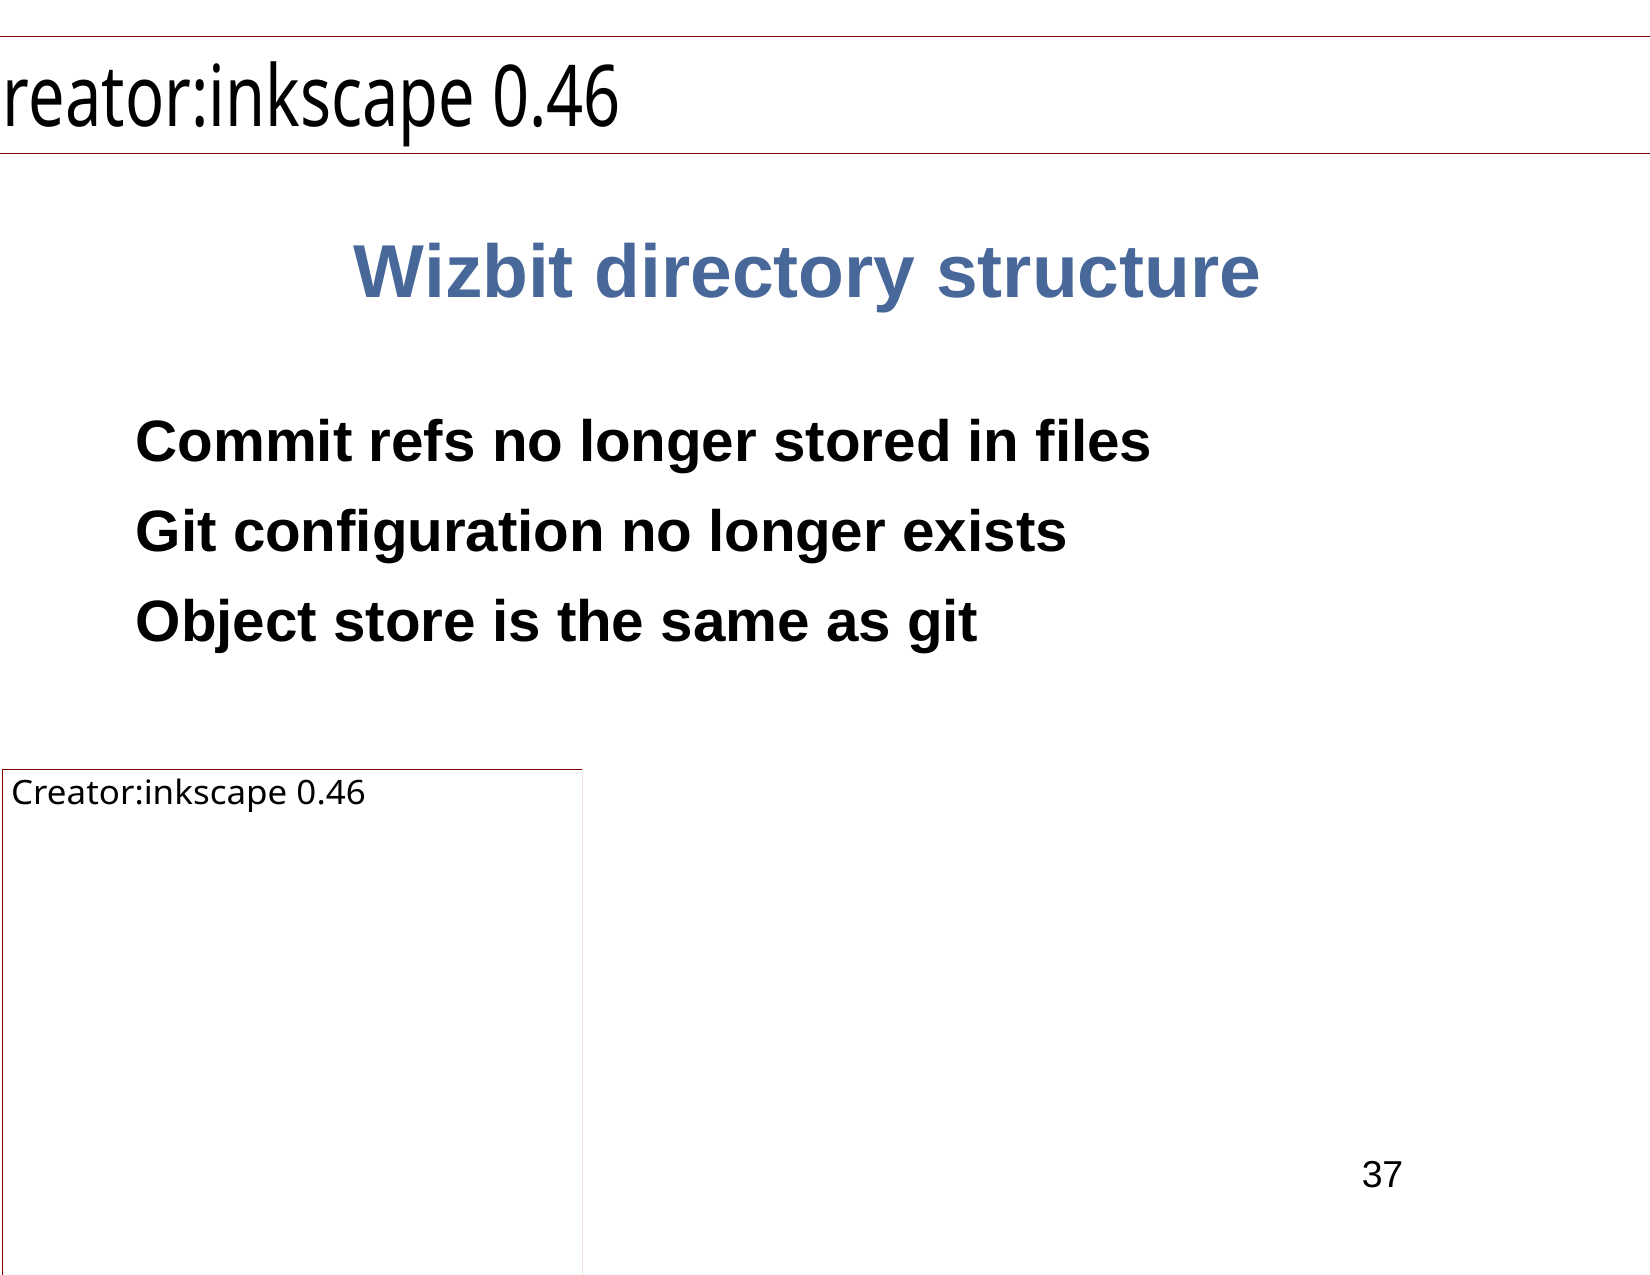

# Wizbit directory structure
Commit refs no longer stored in files
Git configuration no longer exists
Object store is the same as git